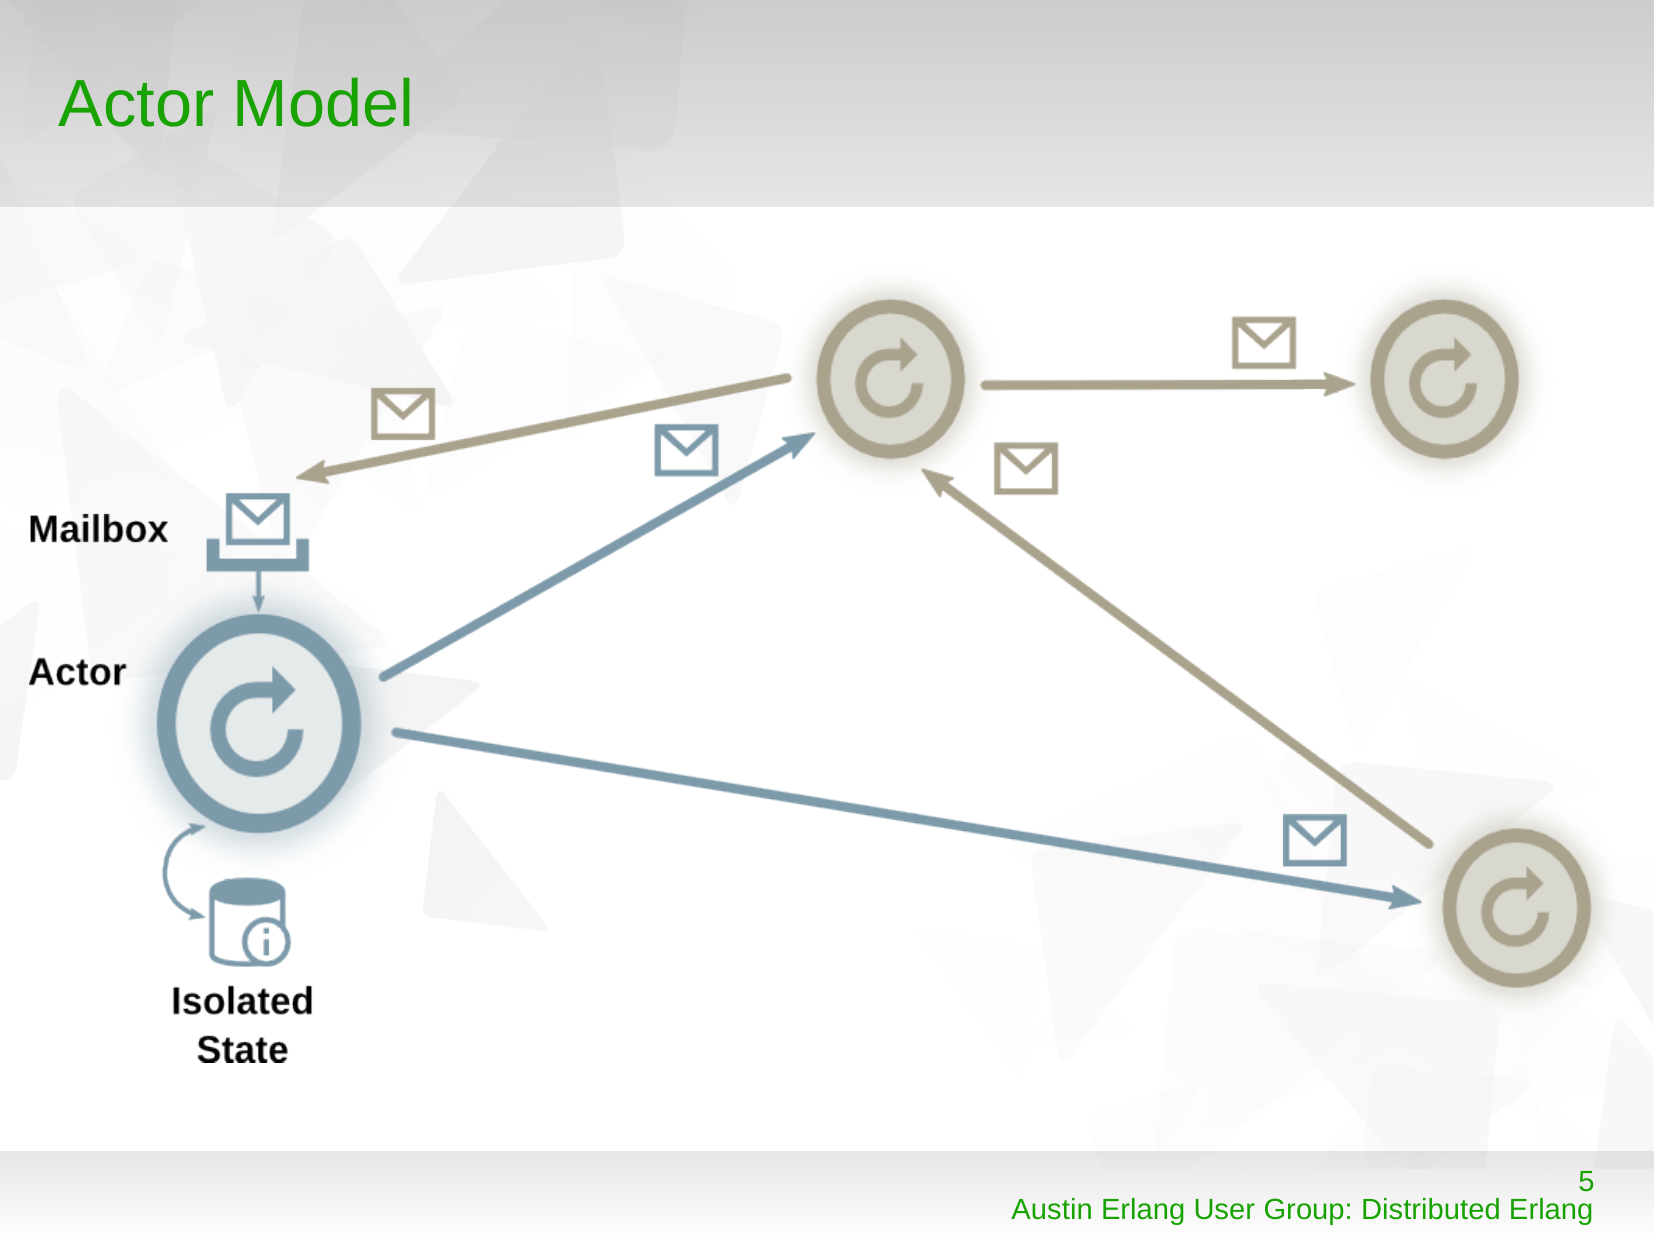

# Actor Model
5
Austin Erlang User Group: Distributed Erlang